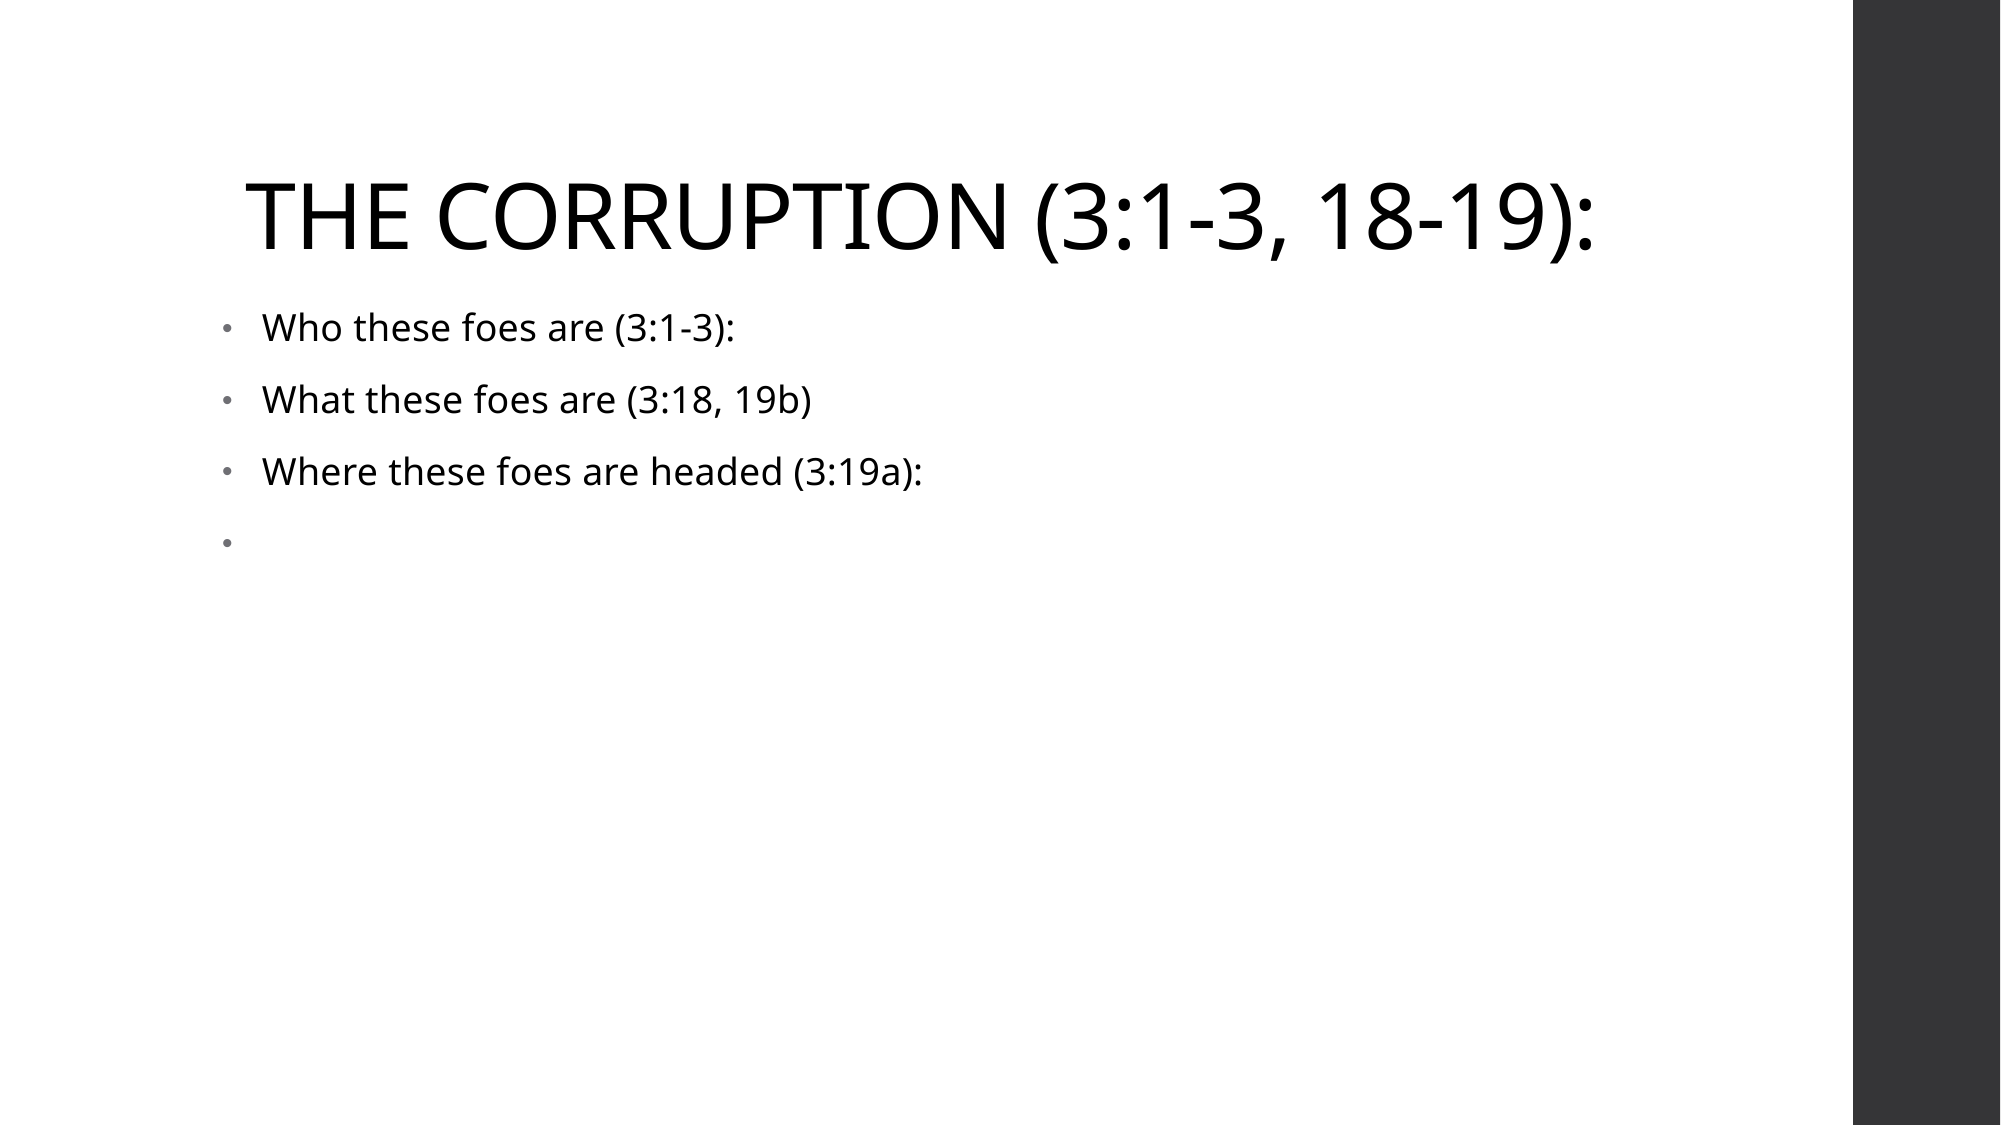

# THE CORRUPTION (3:1-3, 18-19):
 Who these foes are (3:1-3):
 What these foes are (3:18, 19b)
 Where these foes are headed (3:19a):